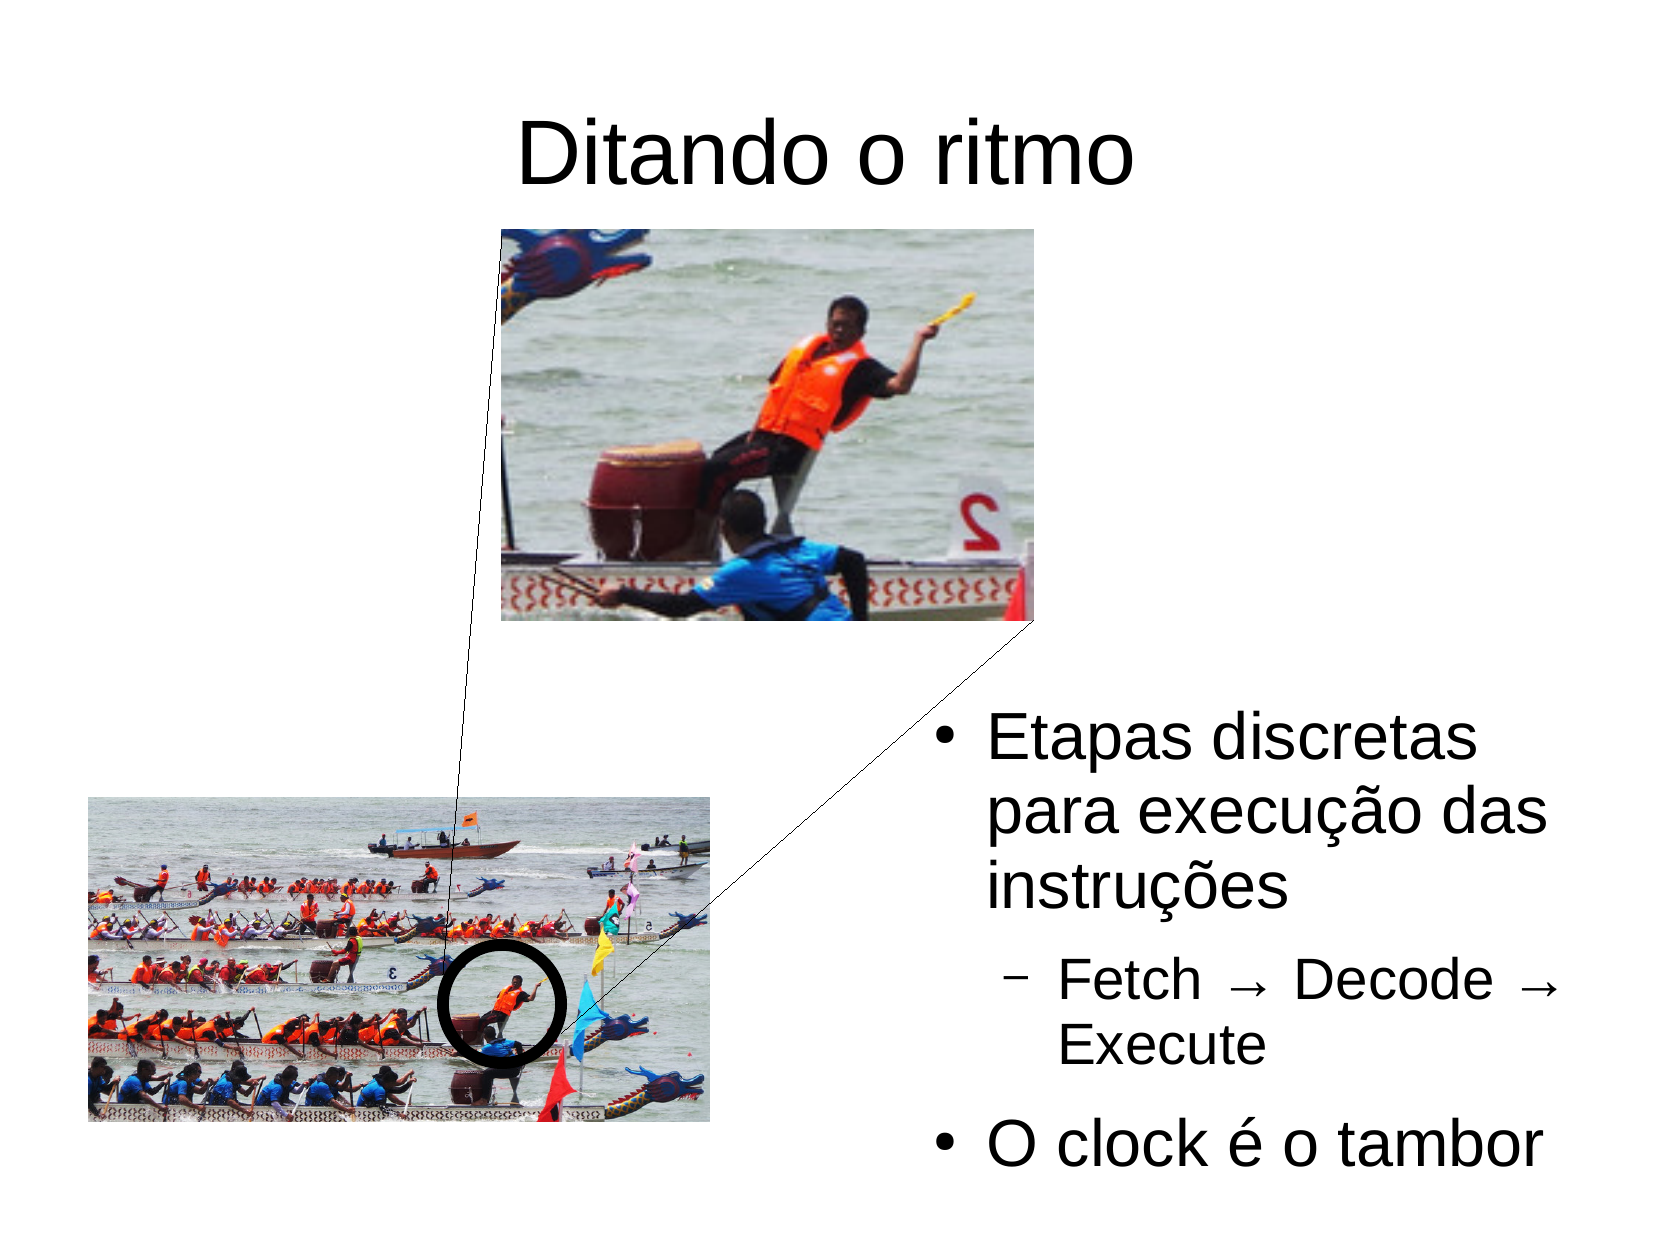

Ditando o ritmo
# Etapas discretas para execução das instruções
Fetch → Decode → Execute
O clock é o tambor